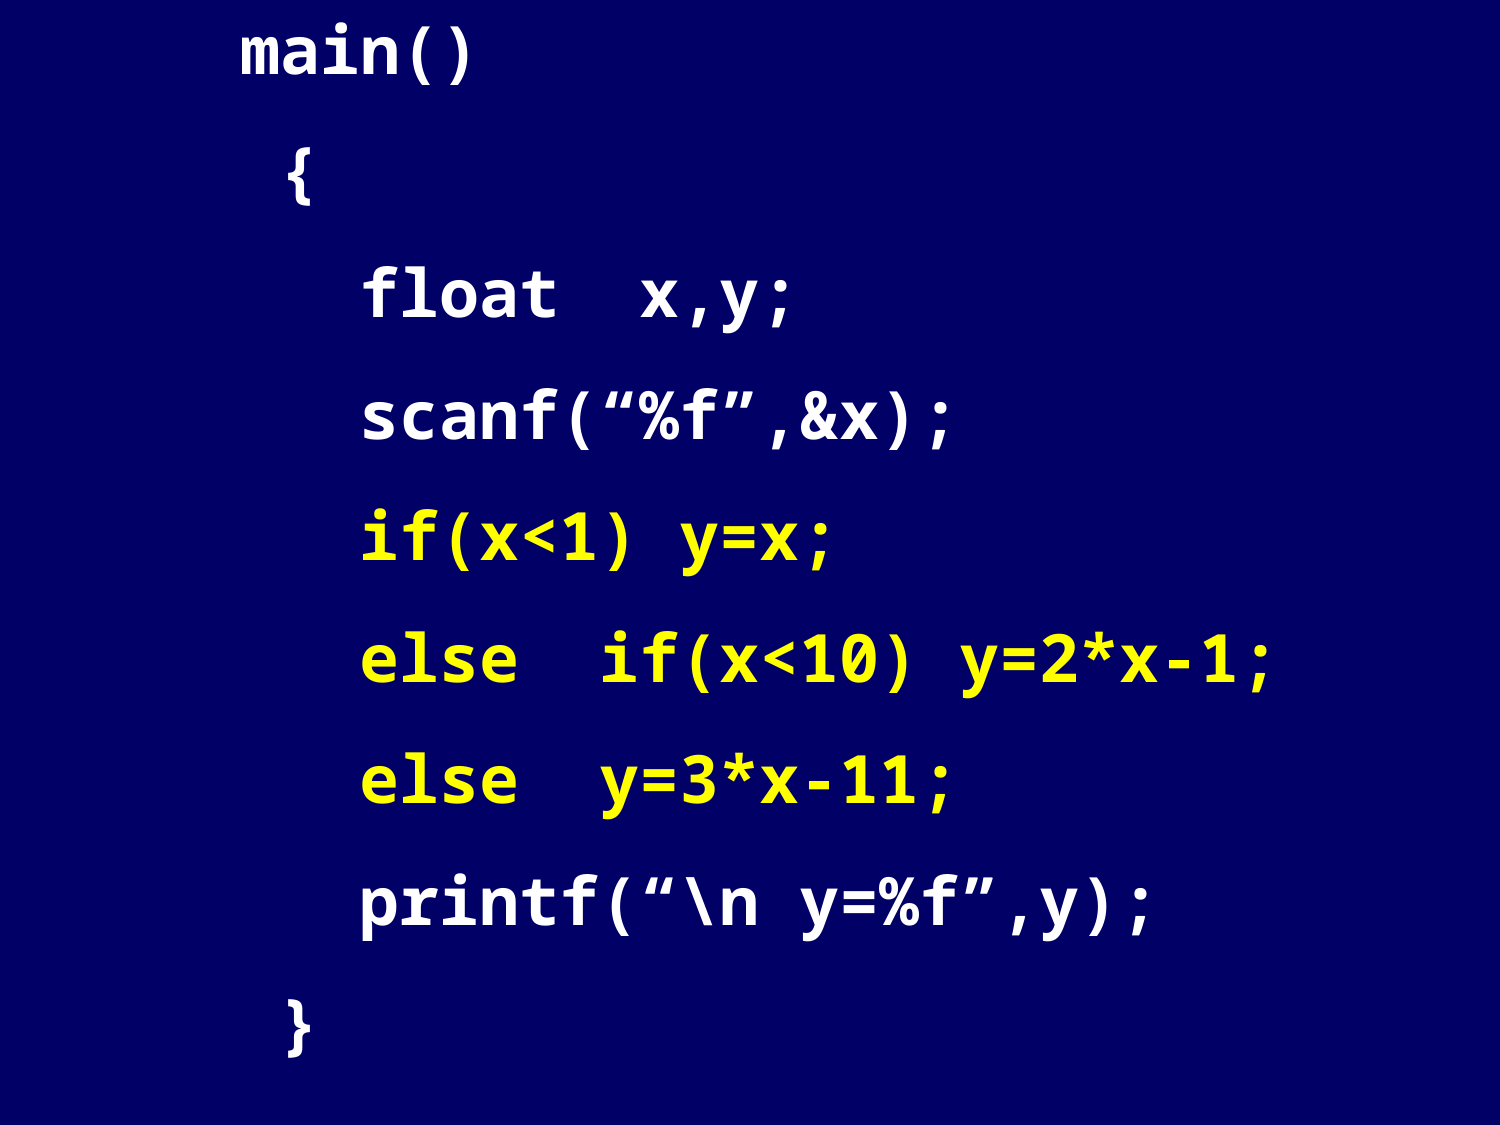

main()
 {
 float x,y;
 scanf(“%f”,&x);
 if(x<1) y=x;
 else if(x<10) y=2*x-1;
 else y=3*x-11;
 printf(“\n y=%f”,y);
 }